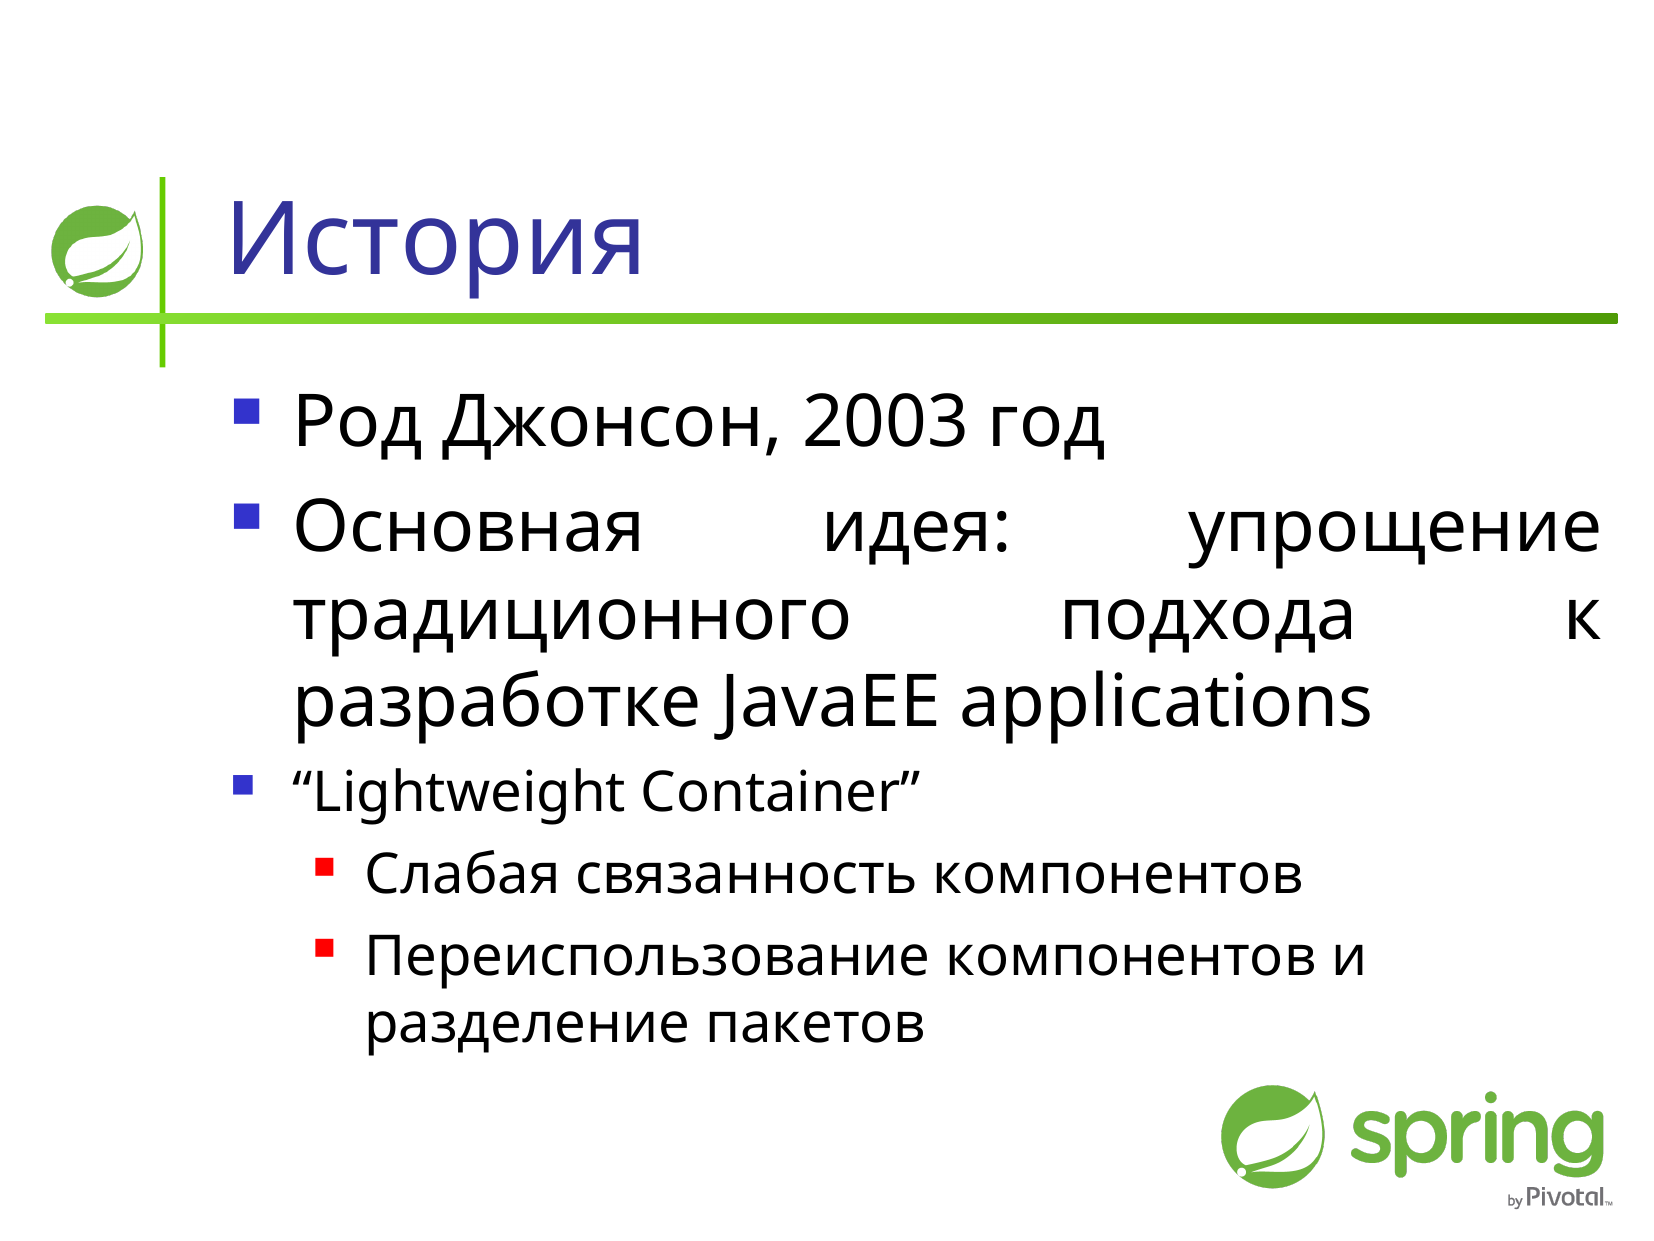

# История
Род Джонсон, 2003 год
Основная идея: упрощение традиционного подхода к разработке JavaEE applications
“Lightweight Container”
Слабая связанность компонентов
Переиспользование компонентов и разделение пакетов